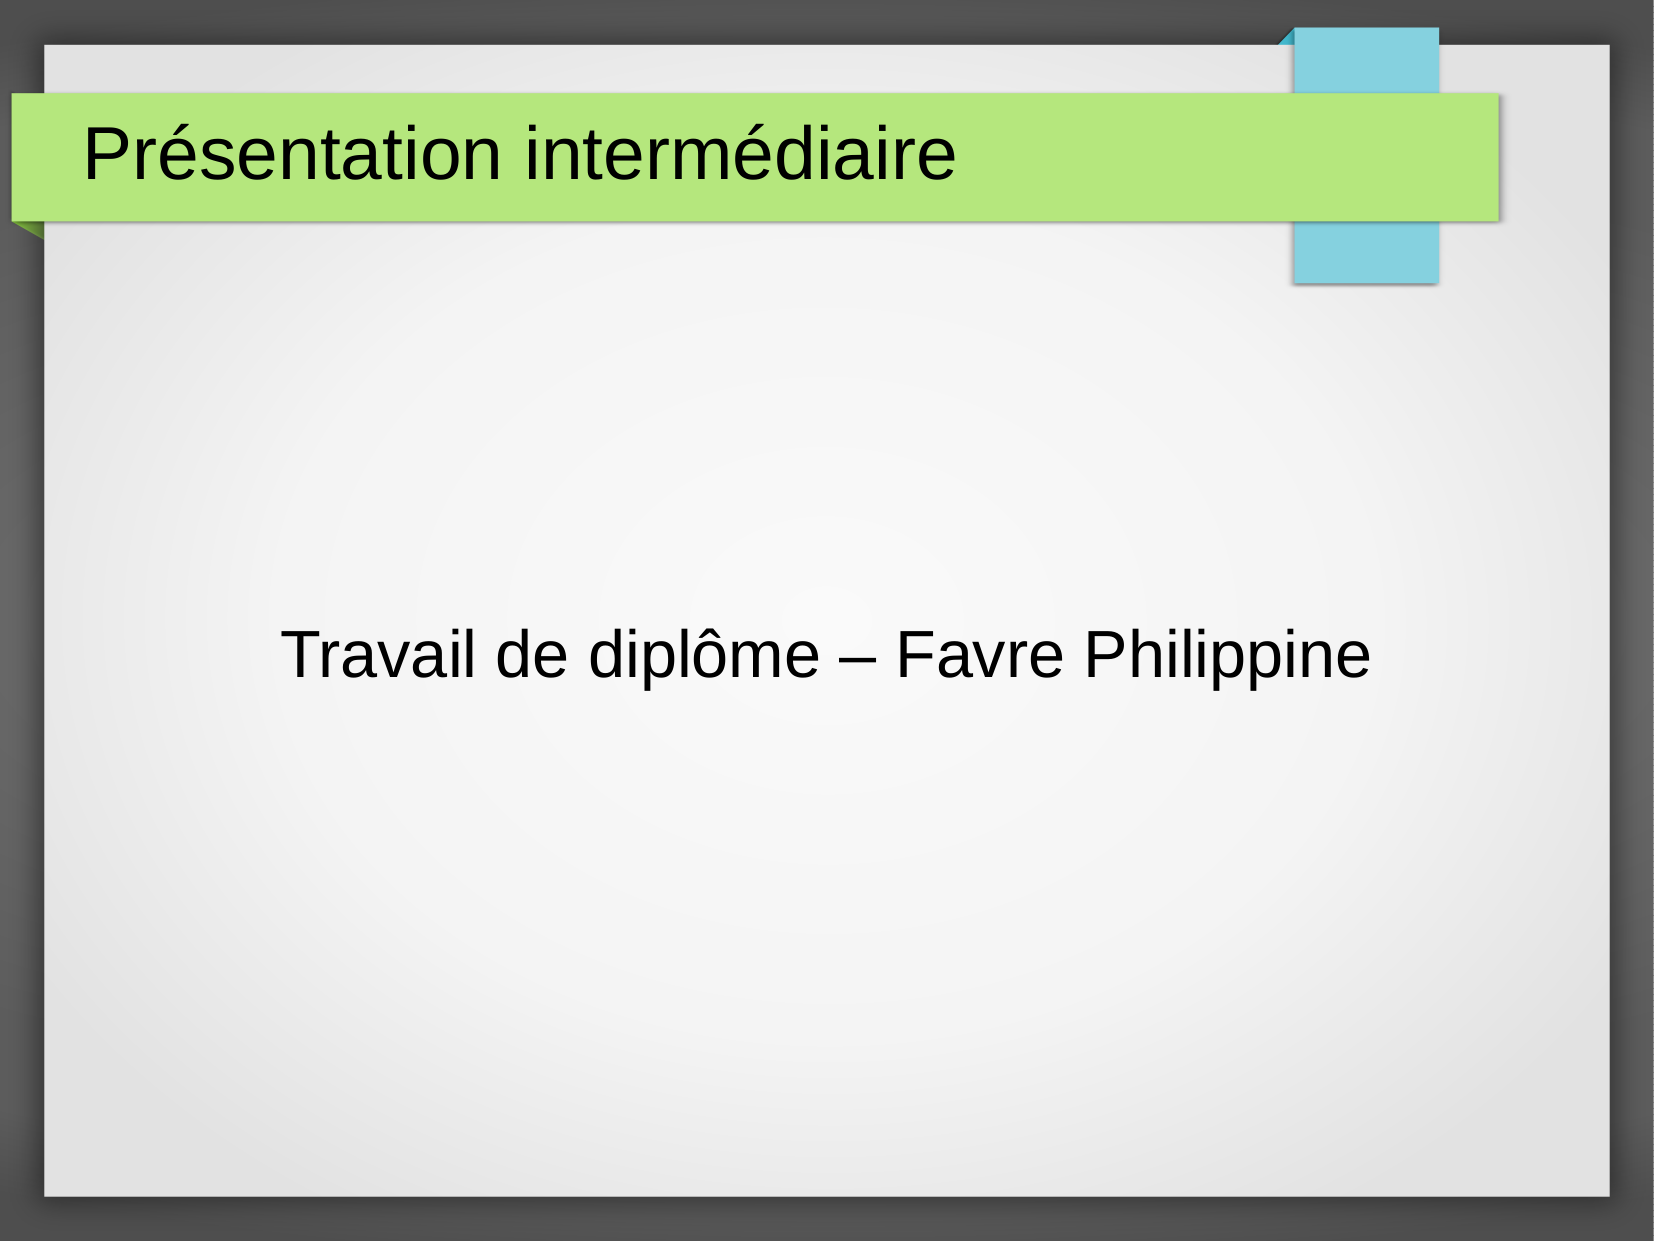

# Présentation intermédiaire
Travail de diplôme – Favre Philippine